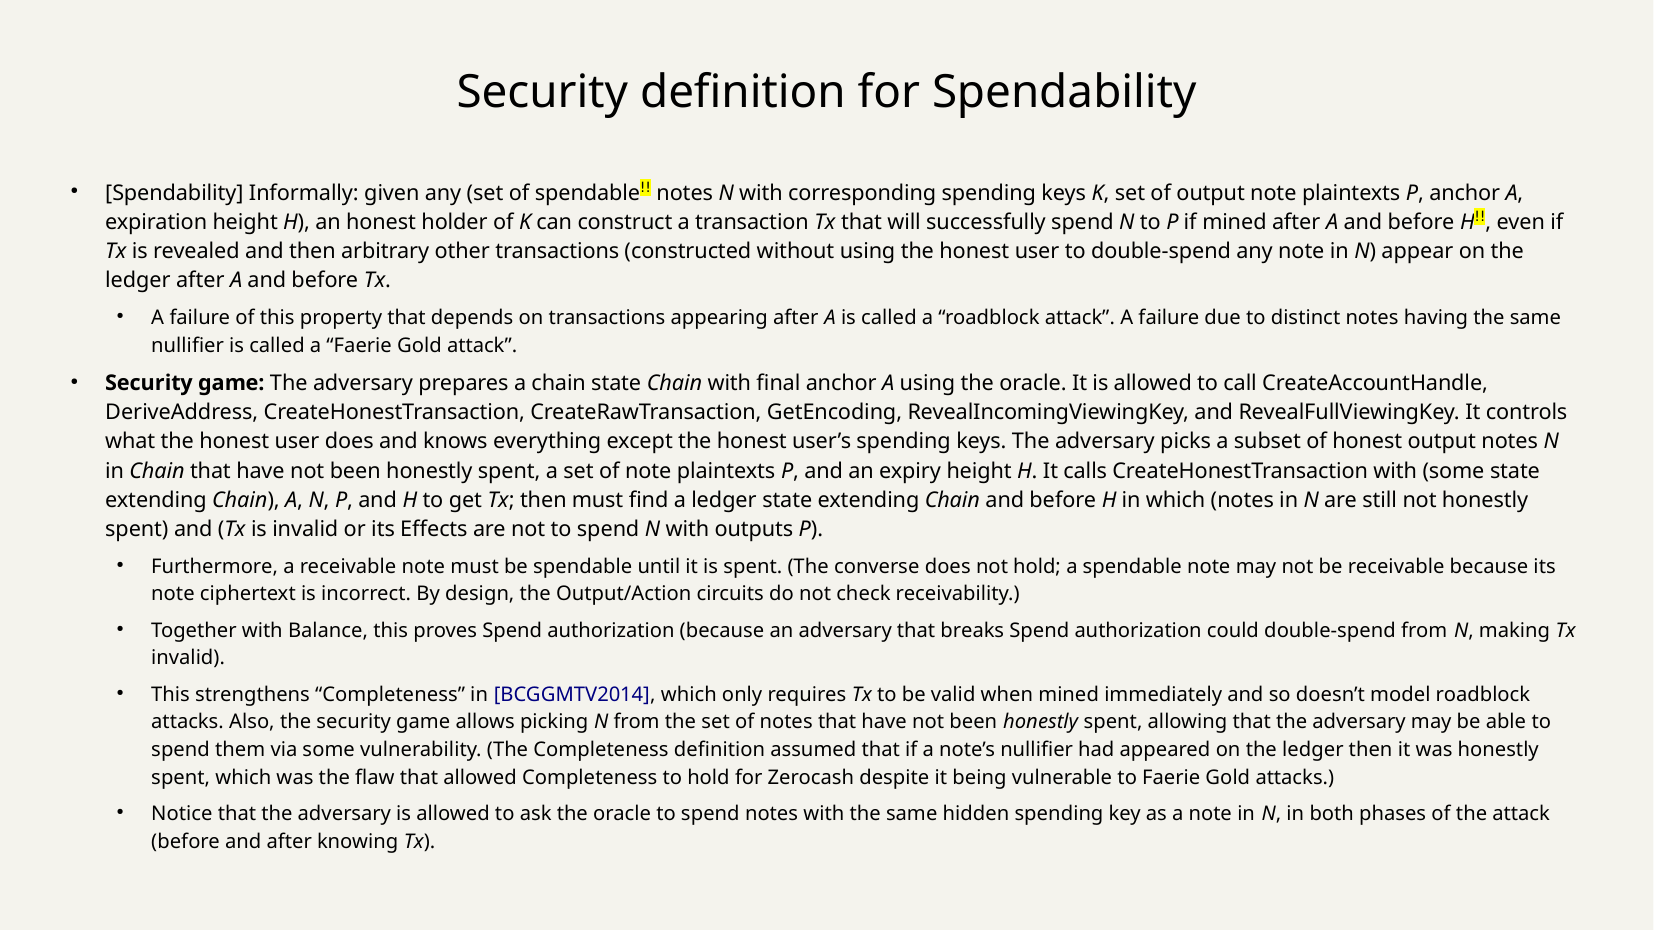

# Security definition for Spendability
[Spendability] Informally: given any (set of spendable!! notes N with corresponding spending keys K, set of output note plaintexts P, anchor A, expiration height H), an honest holder of K can construct a transaction Tx that will successfully spend N to P if mined after A and before H!!, even if Tx is revealed and then arbitrary other transactions (constructed without using the honest user to double-spend any note in N) appear on the ledger after A and before Tx.
A failure of this property that depends on transactions appearing after A is called a “roadblock attack”. A failure due to distinct notes having the same nullifier is called a “Faerie Gold attack”.
Security game: The adversary prepares a chain state Chain with final anchor A using the oracle. It is allowed to call CreateAccountHandle, DeriveAddress, CreateHonestTransaction, CreateRawTransaction, GetEncoding, RevealIncomingViewingKey, and RevealFullViewingKey. It controls what the honest user does and knows everything except the honest user’s spending keys. The adversary picks a subset of honest output notes N in Chain that have not been honestly spent, a set of note plaintexts P, and an expiry height H. It calls CreateHonestTransaction with (some state extending Chain), A, N, P, and H to get Tx; then must find a ledger state extending Chain and before H in which (notes in N are still not honestly spent) and (Tx is invalid or its Effects are not to spend N with outputs P).
Furthermore, a receivable note must be spendable until it is spent. (The converse does not hold; a spendable note may not be receivable because its note ciphertext is incorrect. By design, the Output/Action circuits do not check receivability.)
Together with Balance, this proves Spend authorization (because an adversary that breaks Spend authorization could double-spend from N, making Tx invalid).
This strengthens “Completeness” in [BCGGMTV2014], which only requires Tx to be valid when mined immediately and so doesn’t model roadblock attacks. Also, the security game allows picking N from the set of notes that have not been honestly spent, allowing that the adversary may be able to spend them via some vulnerability. (The Completeness definition assumed that if a note’s nullifier had appeared on the ledger then it was honestly spent, which was the flaw that allowed Completeness to hold for Zerocash despite it being vulnerable to Faerie Gold attacks.)
Notice that the adversary is allowed to ask the oracle to spend notes with the same hidden spending key as a note in N, in both phases of the attack (before and after knowing Tx).